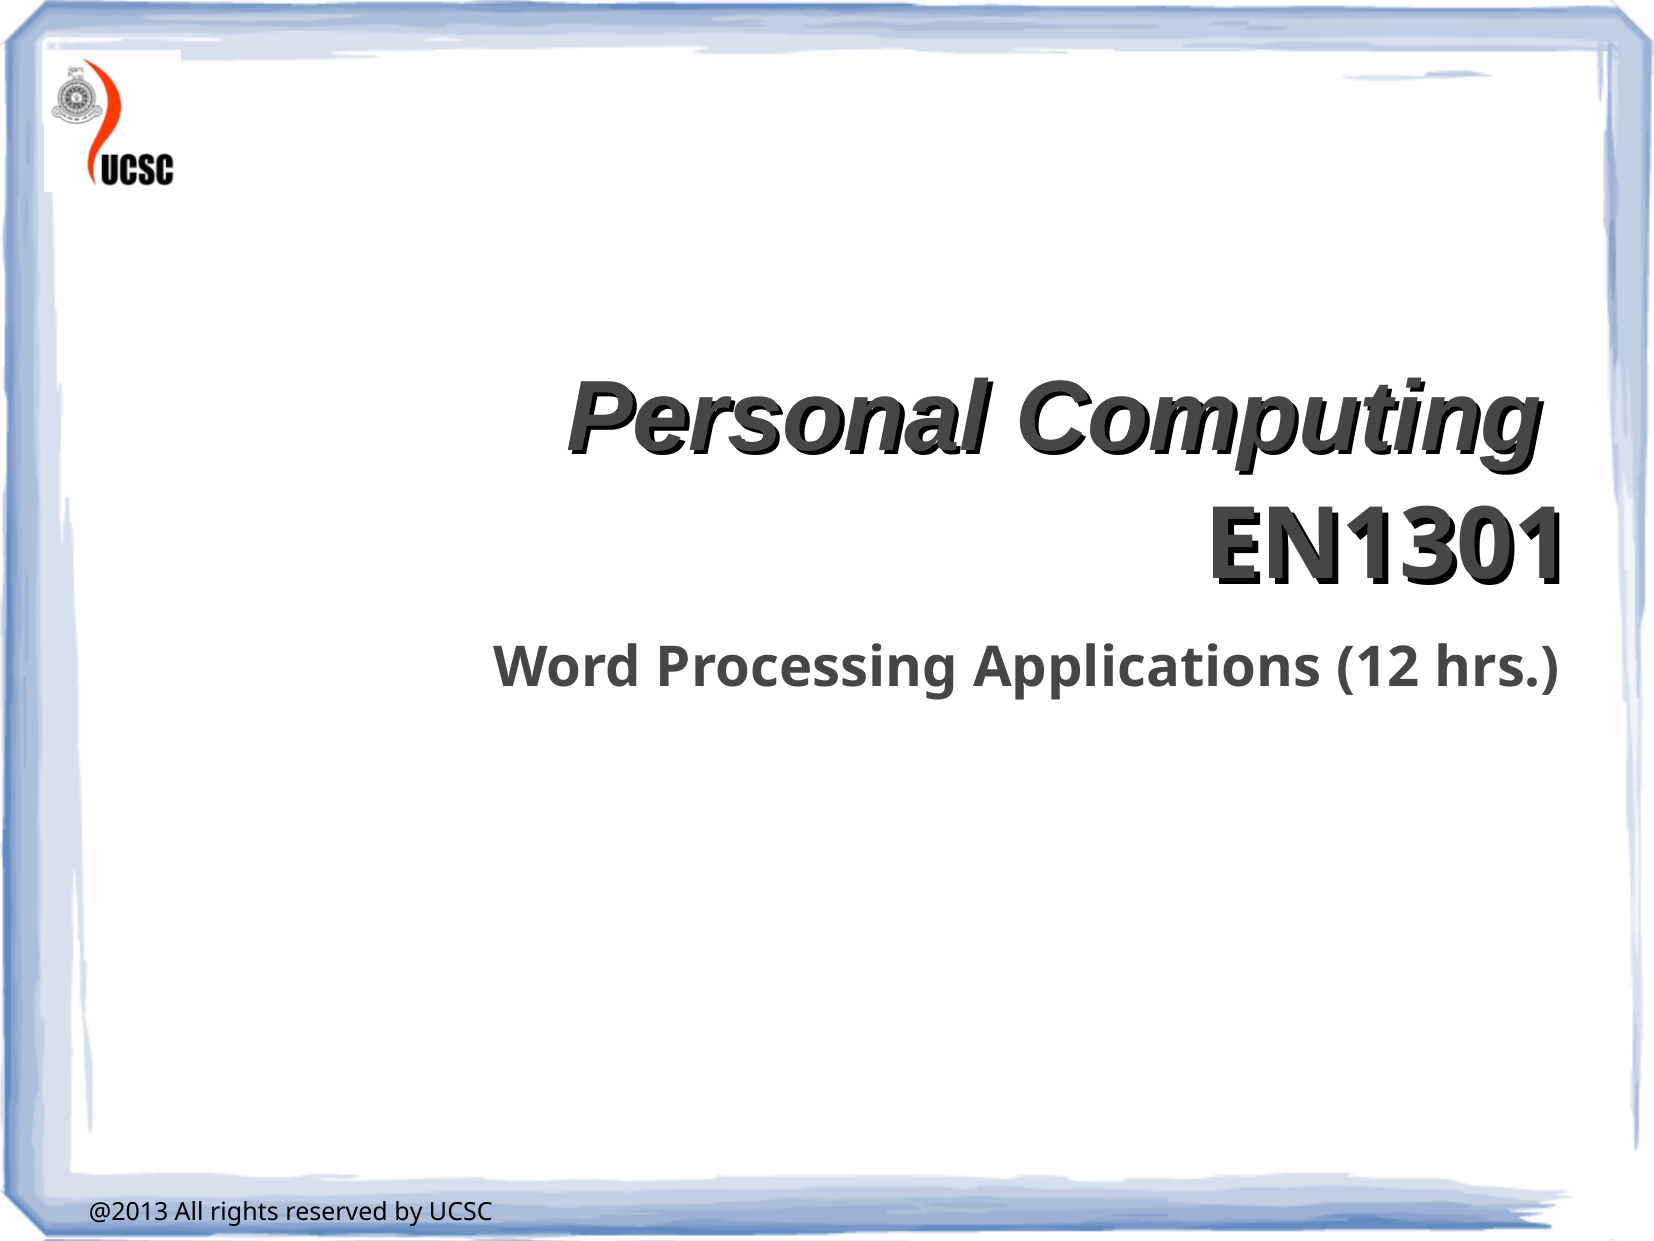

Word Processing Applications (12 hrs.)
# Personal Computing EN1301